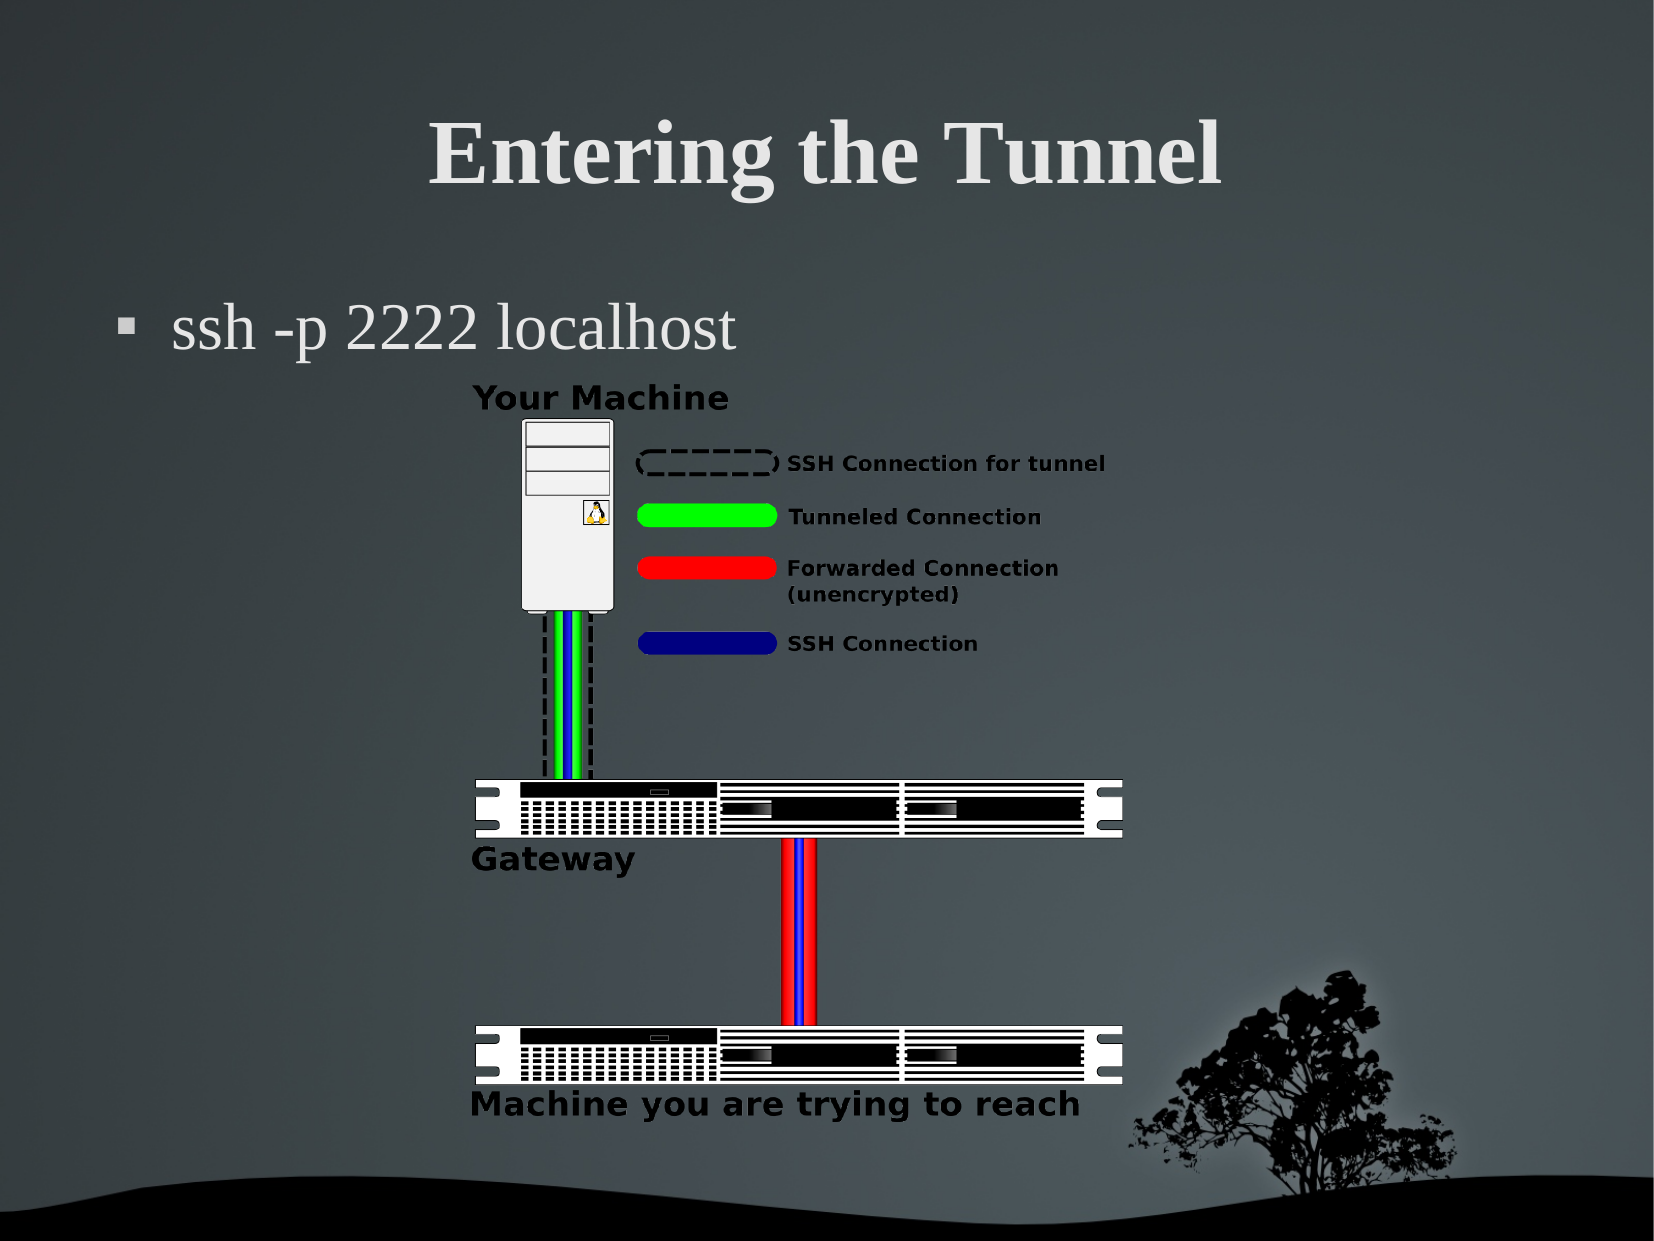

# Entering the Tunnel
ssh -p 2222 localhost